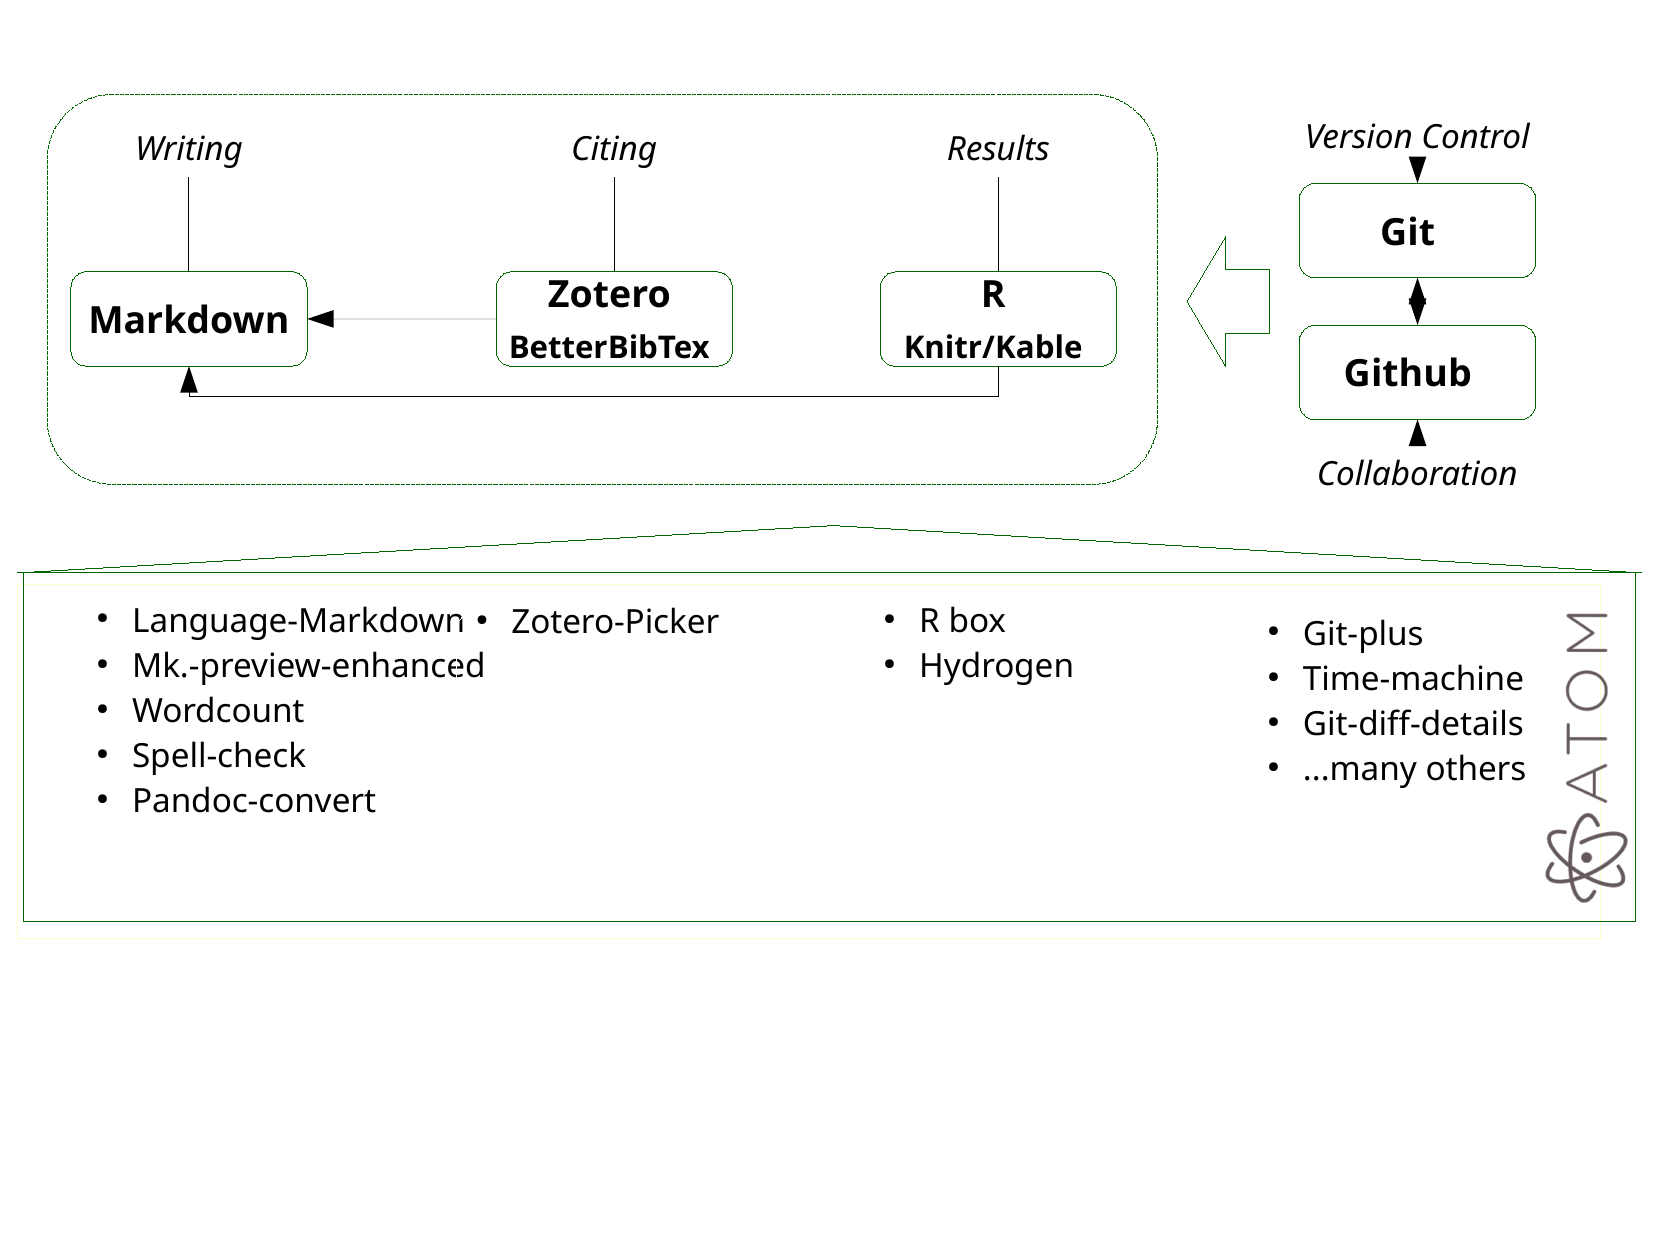

Version Control
Writing
Citing
Results
Git
Markdown
Zotero
BetterBibTex
R
Knitr/Kable
Github
Collaboration
Zotero-Picker
R box
Hydrogen
Language-Markdown
Mk.-preview-enhanced
Wordcount
Spell-check
Pandoc-convert
Git-plus
Time-machine
Git-diff-details
...many others